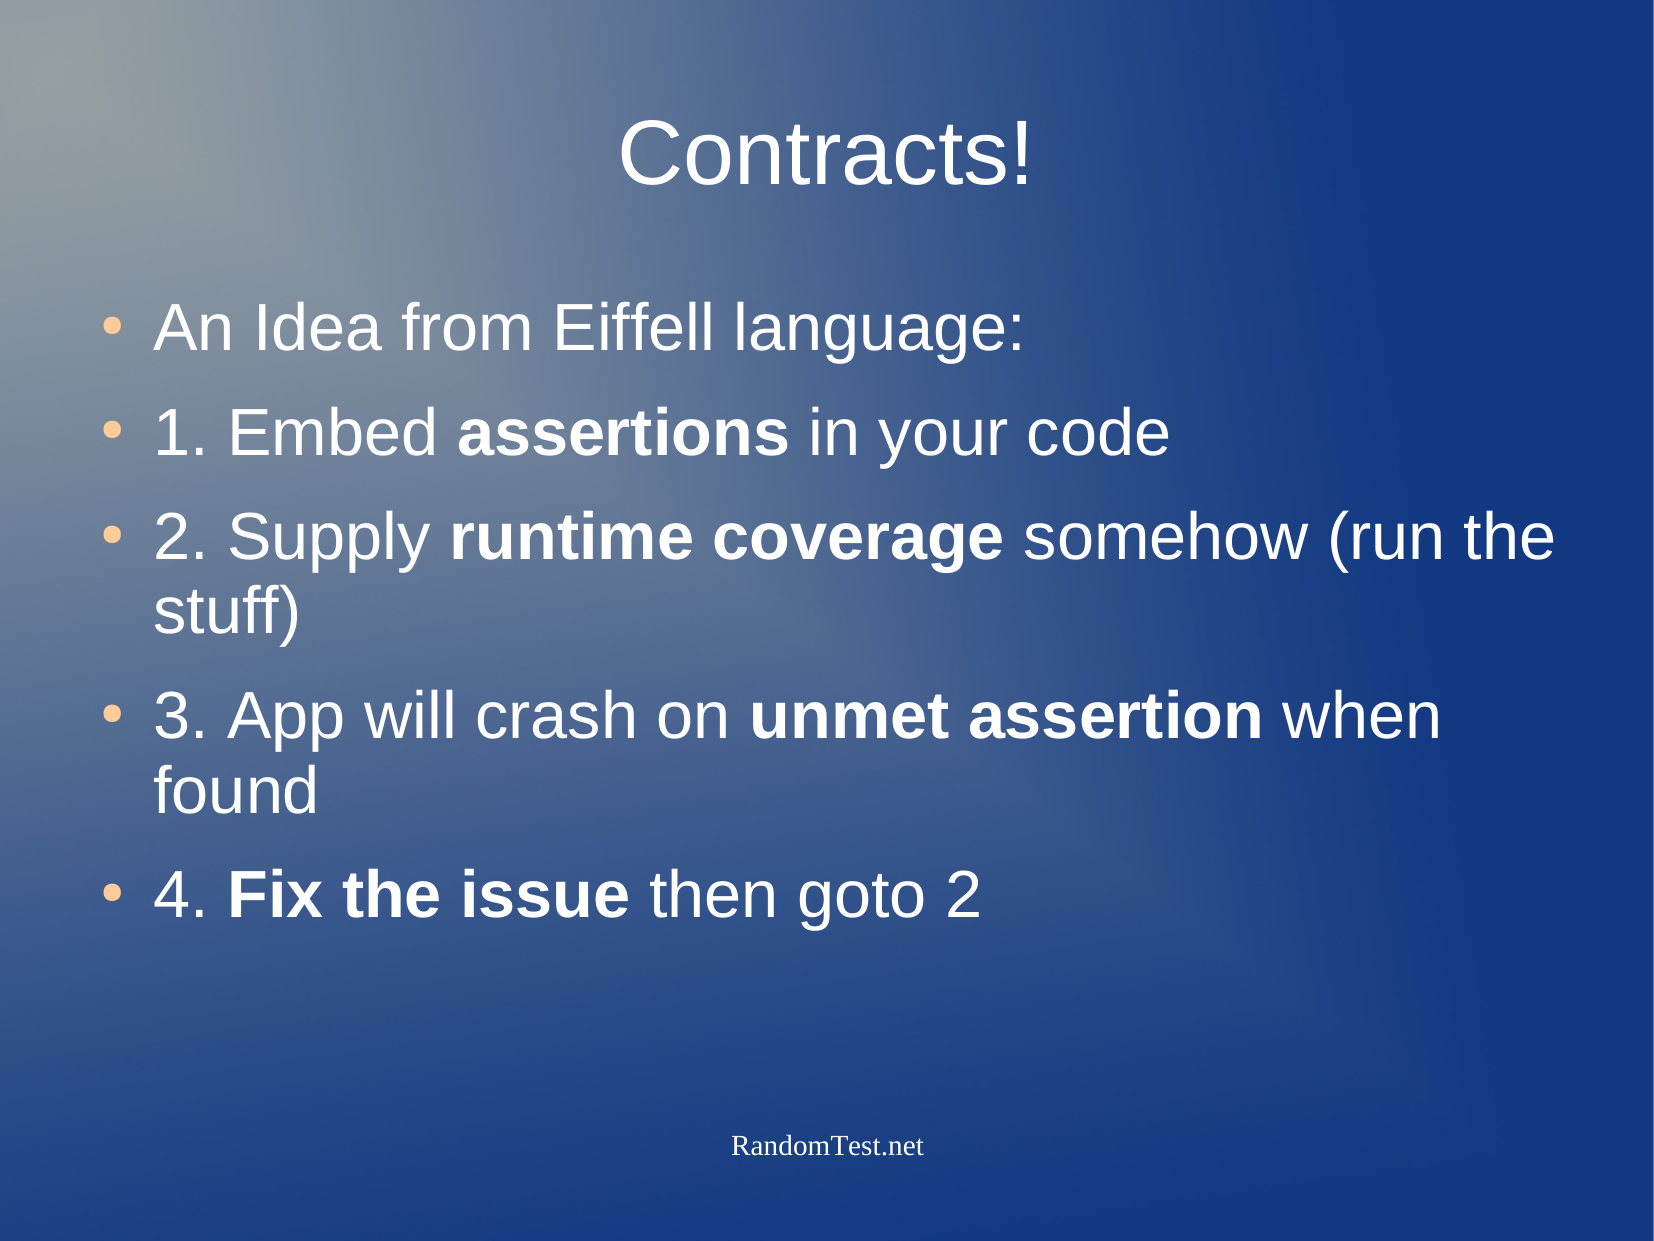

# Contracts!
An Idea from Eiffell language:
1. Embed assertions in your code
2. Supply runtime coverage somehow (run the stuff)
3. App will crash on unmet assertion when found
4. Fix the issue then goto 2
RandomTest.net